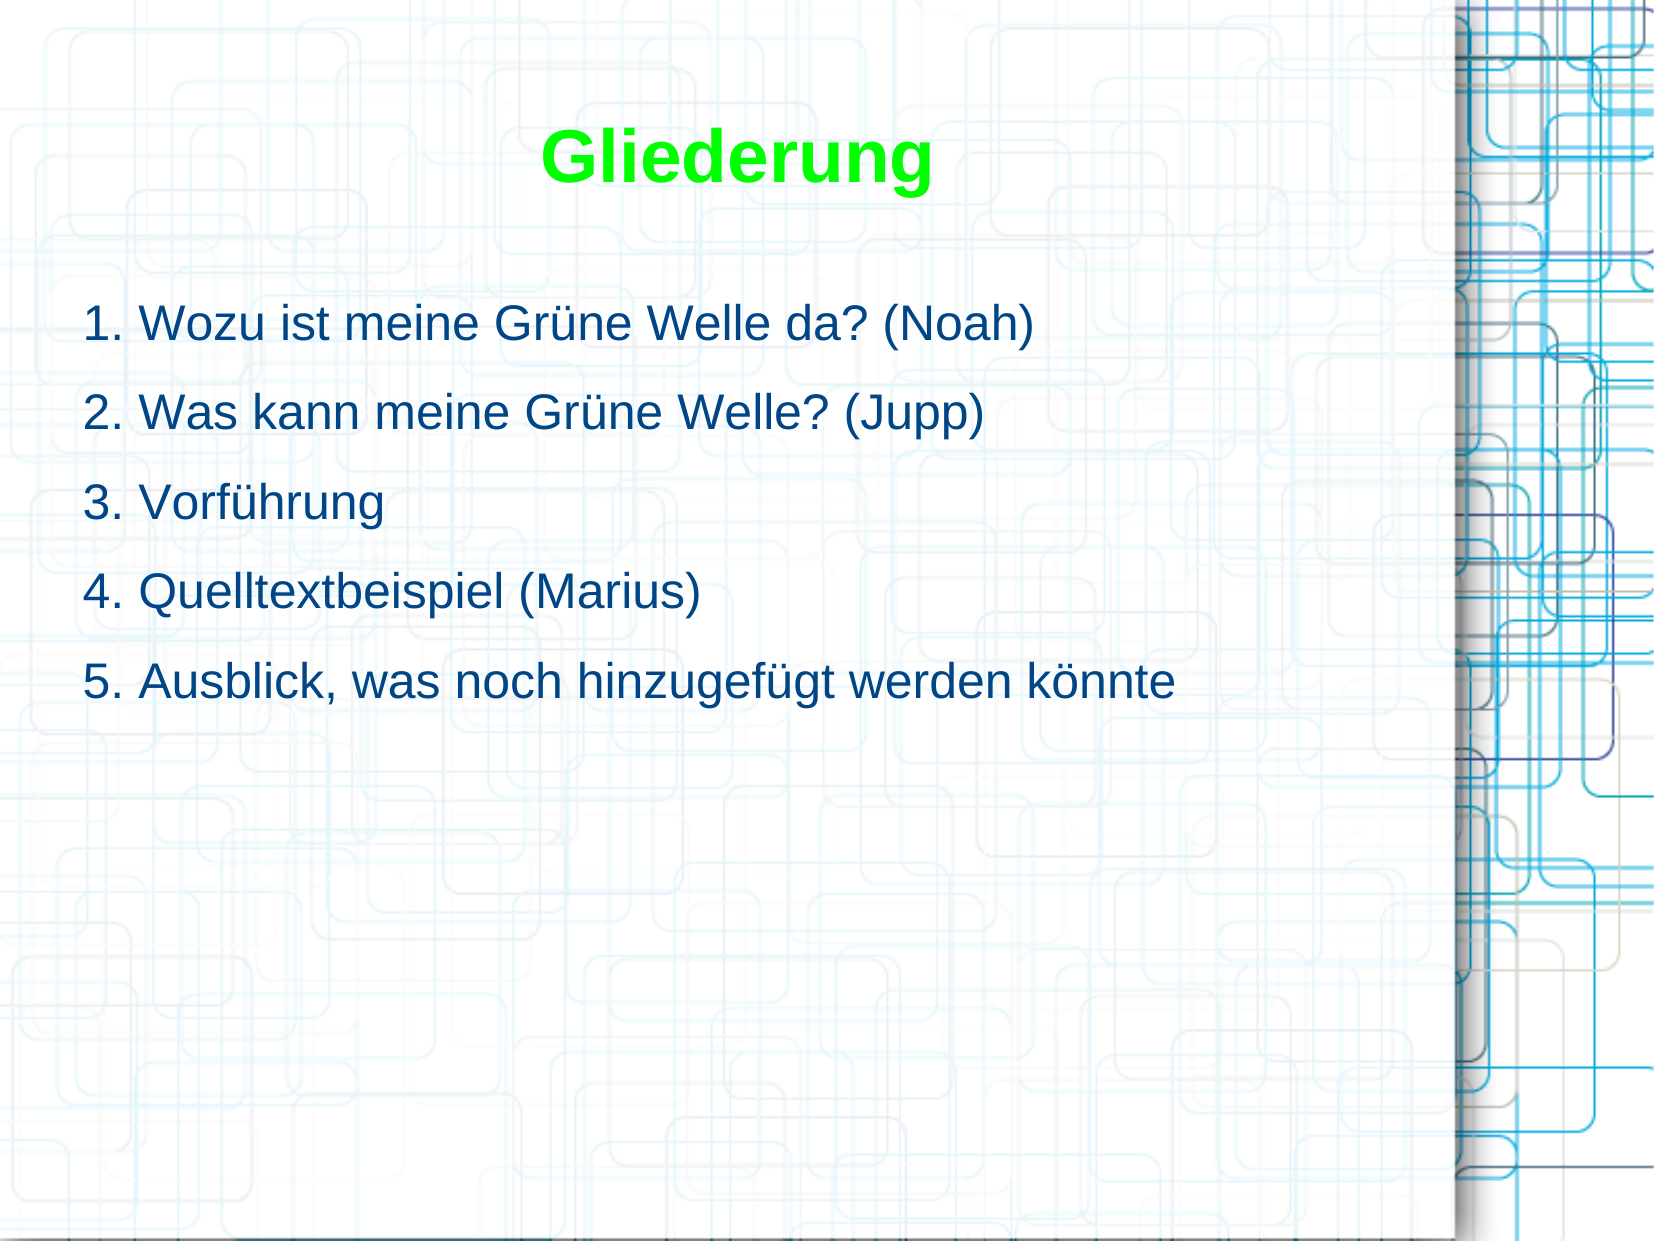

# Gliederung
1. Wozu ist meine Grüne Welle da? (Noah)
2. Was kann meine Grüne Welle? (Jupp)
3. Vorführung
4. Quelltextbeispiel (Marius)
5. Ausblick, was noch hinzugefügt werden könnte